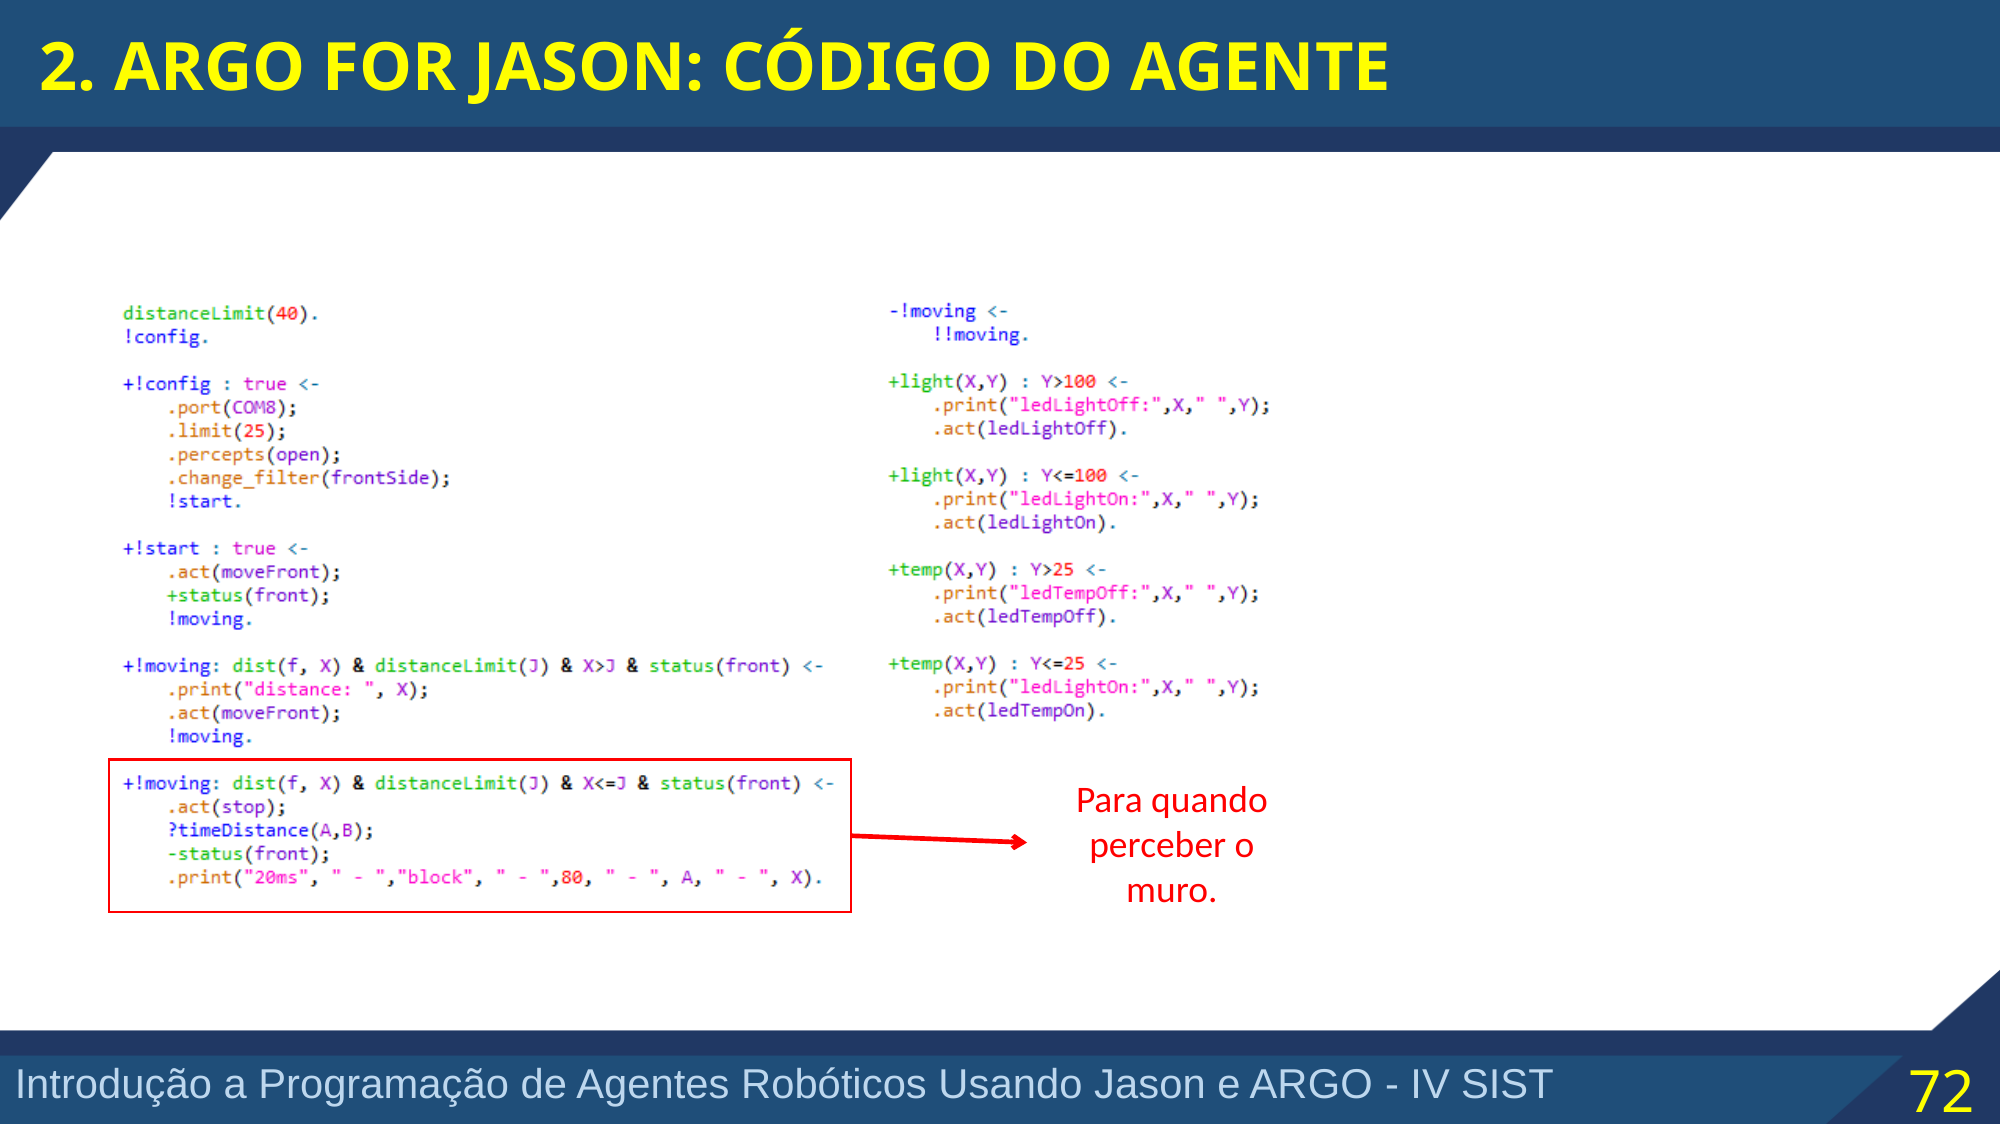

2. ARGO FOR JASON: CÓDIGO DO AGENTE
Para quando perceber o muro.